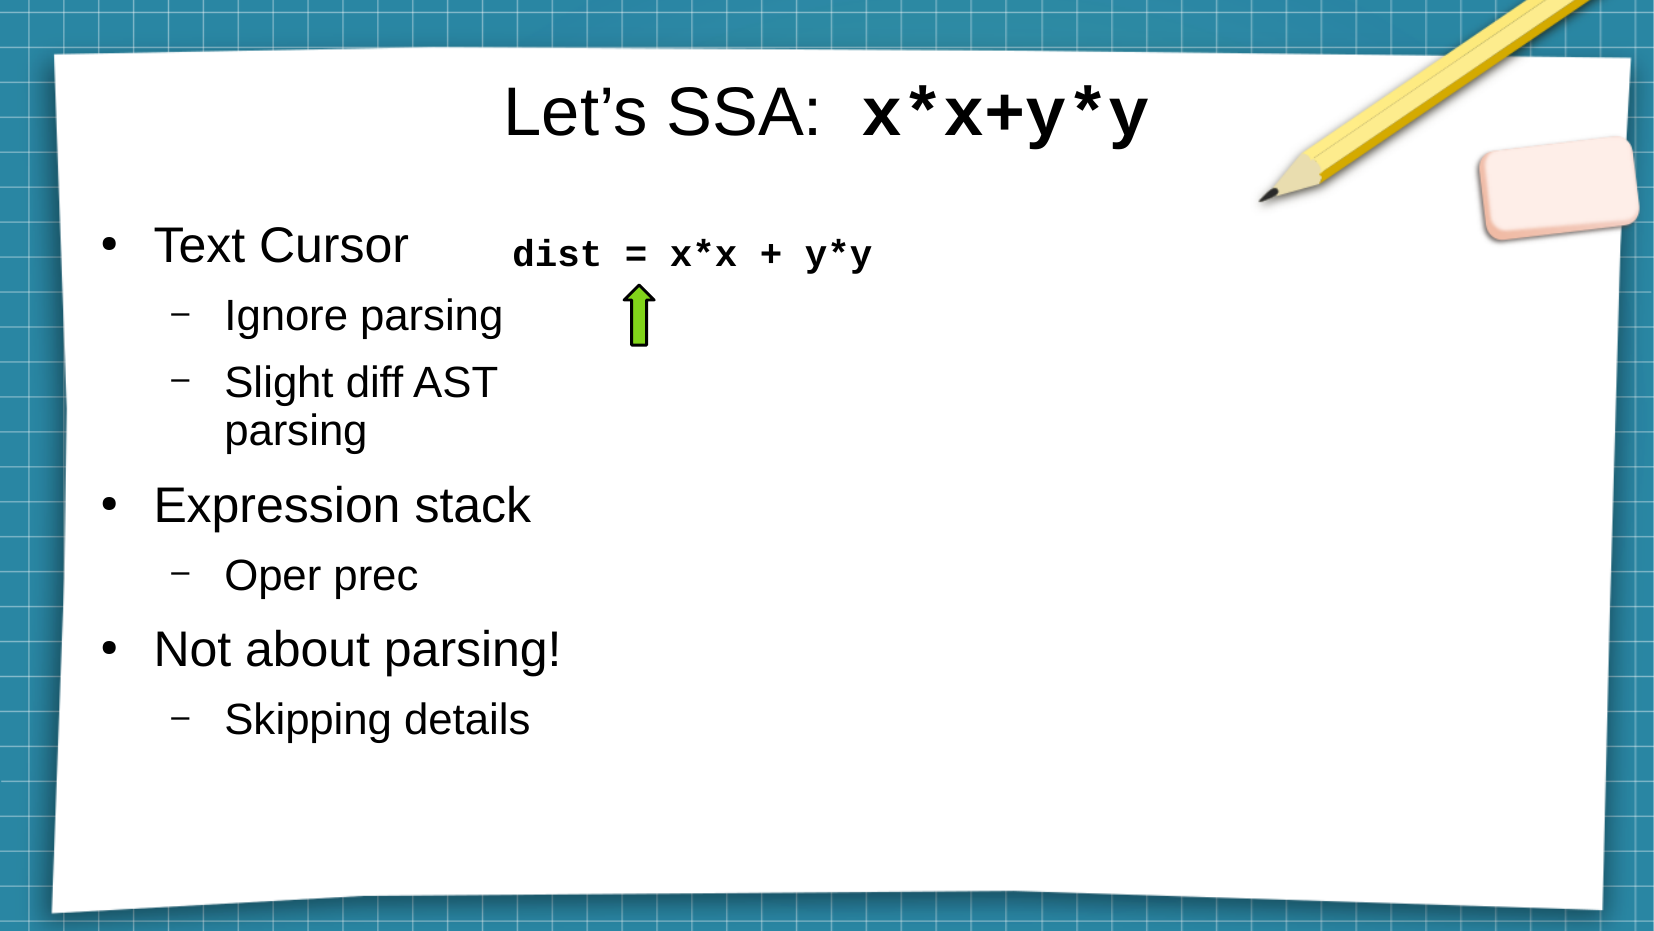

# Let’s SSA: x*x+y*y
Text Cursor
Ignore parsing
Slight diff AST parsing
Expression stack
Oper prec
Not about parsing!
Skipping details
dist = x*x + y*y